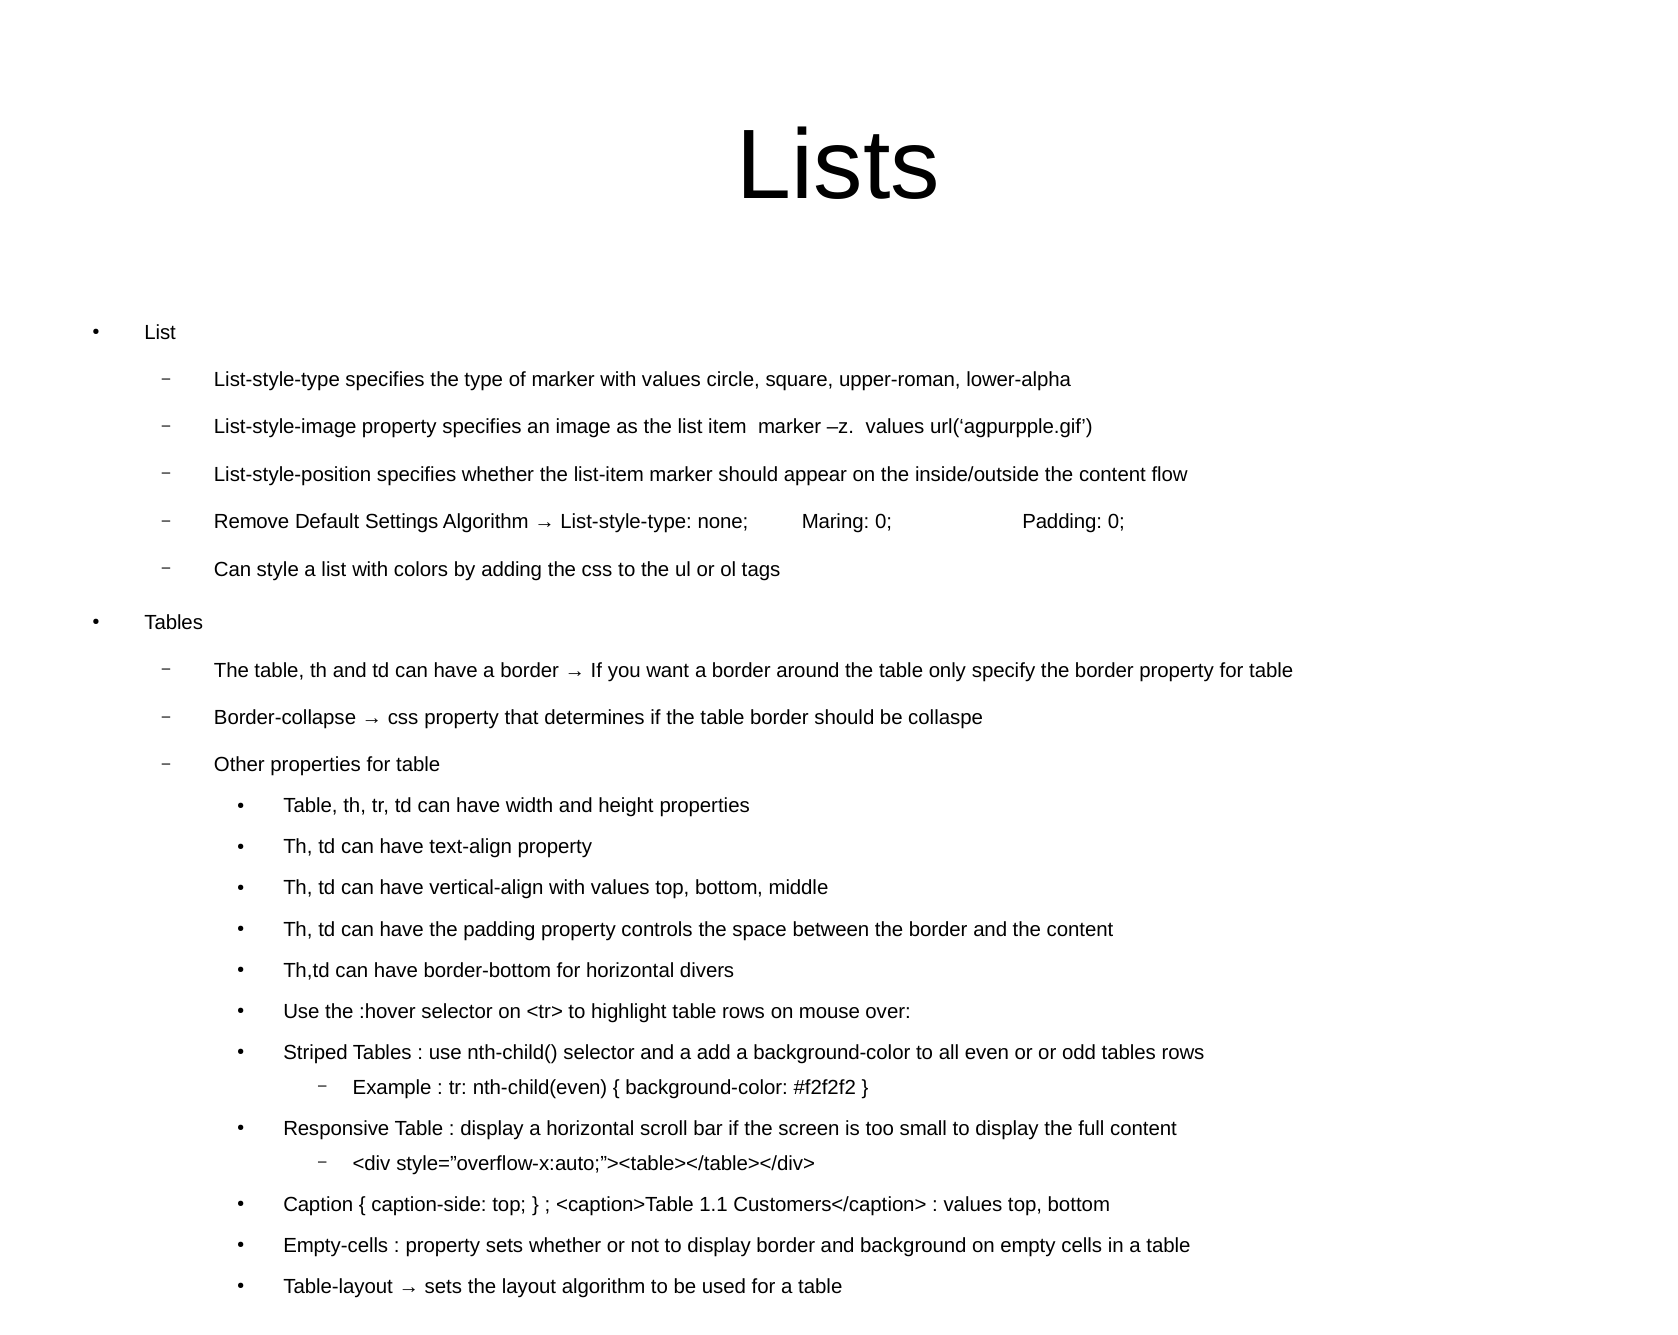

# Lists
List
List-style-type specifies the type of marker with values circle, square, upper-roman, lower-alpha
List-style-image property specifies an image as the list item marker –z. values url(‘agpurpple.gif’)
List-style-position specifies whether the list-item marker should appear on the inside/outside the content flow
Remove Default Settings Algorithm → List-style-type: none;		Maring: 0;		Padding: 0;
Can style a list with colors by adding the css to the ul or ol tags
Tables
The table, th and td can have a border → If you want a border around the table only specify the border property for table
Border-collapse → css property that determines if the table border should be collaspe
Other properties for table
Table, th, tr, td can have width and height properties
Th, td can have text-align property
Th, td can have vertical-align with values top, bottom, middle
Th, td can have the padding property controls the space between the border and the content
Th,td can have border-bottom for horizontal divers
Use the :hover selector on <tr> to highlight table rows on mouse over:
Striped Tables : use nth-child() selector and a add a background-color to all even or or odd tables rows
Example : tr: nth-child(even) { background-color: #f2f2f2 }
Responsive Table : display a horizontal scroll bar if the screen is too small to display the full content
<div style=”overflow-x:auto;”><table></table></div>
Caption { caption-side: top; } ; <caption>Table 1.1 Customers</caption> : values top, bottom
Empty-cells : property sets whether or not to display border and background on empty cells in a table
Table-layout → sets the layout algorithm to be used for a table